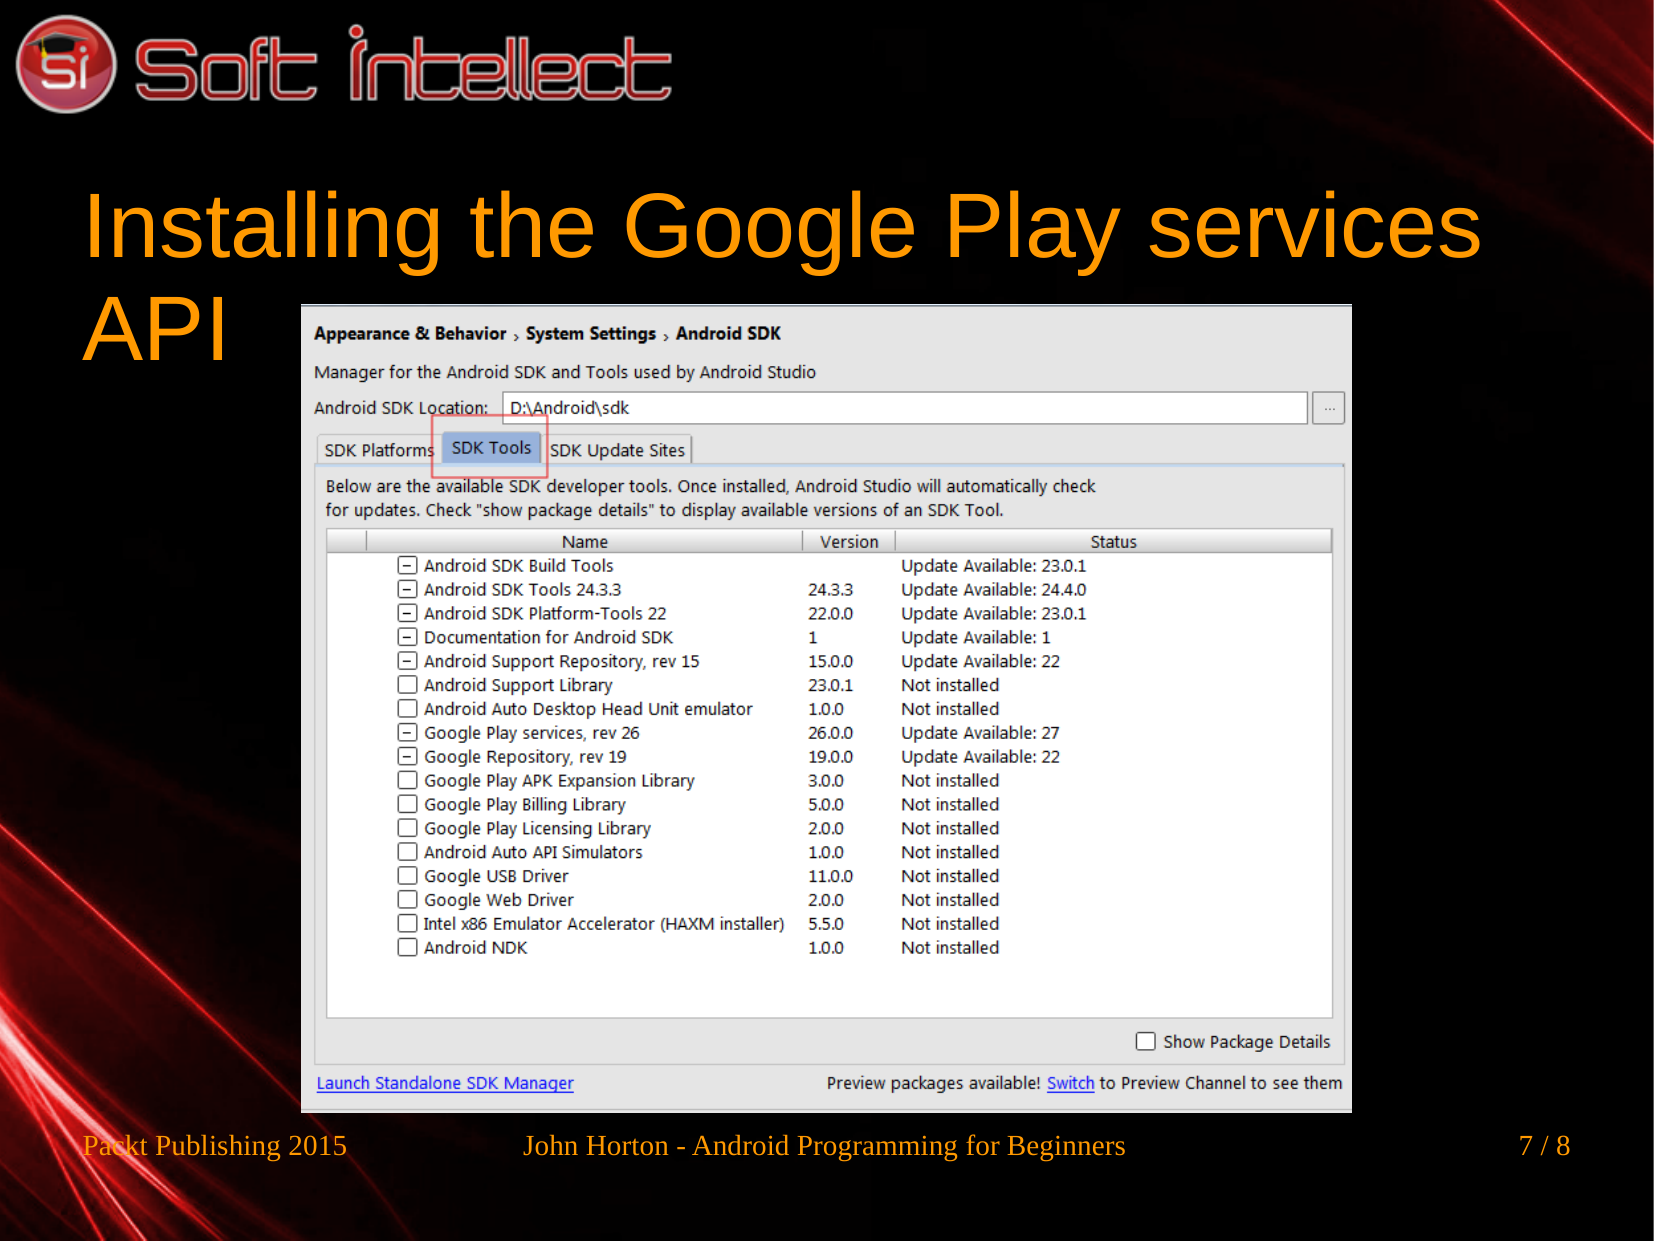

# Installing the Google Play services API
Packt Publishing 2015
John Horton - Android Programming for Beginners
7